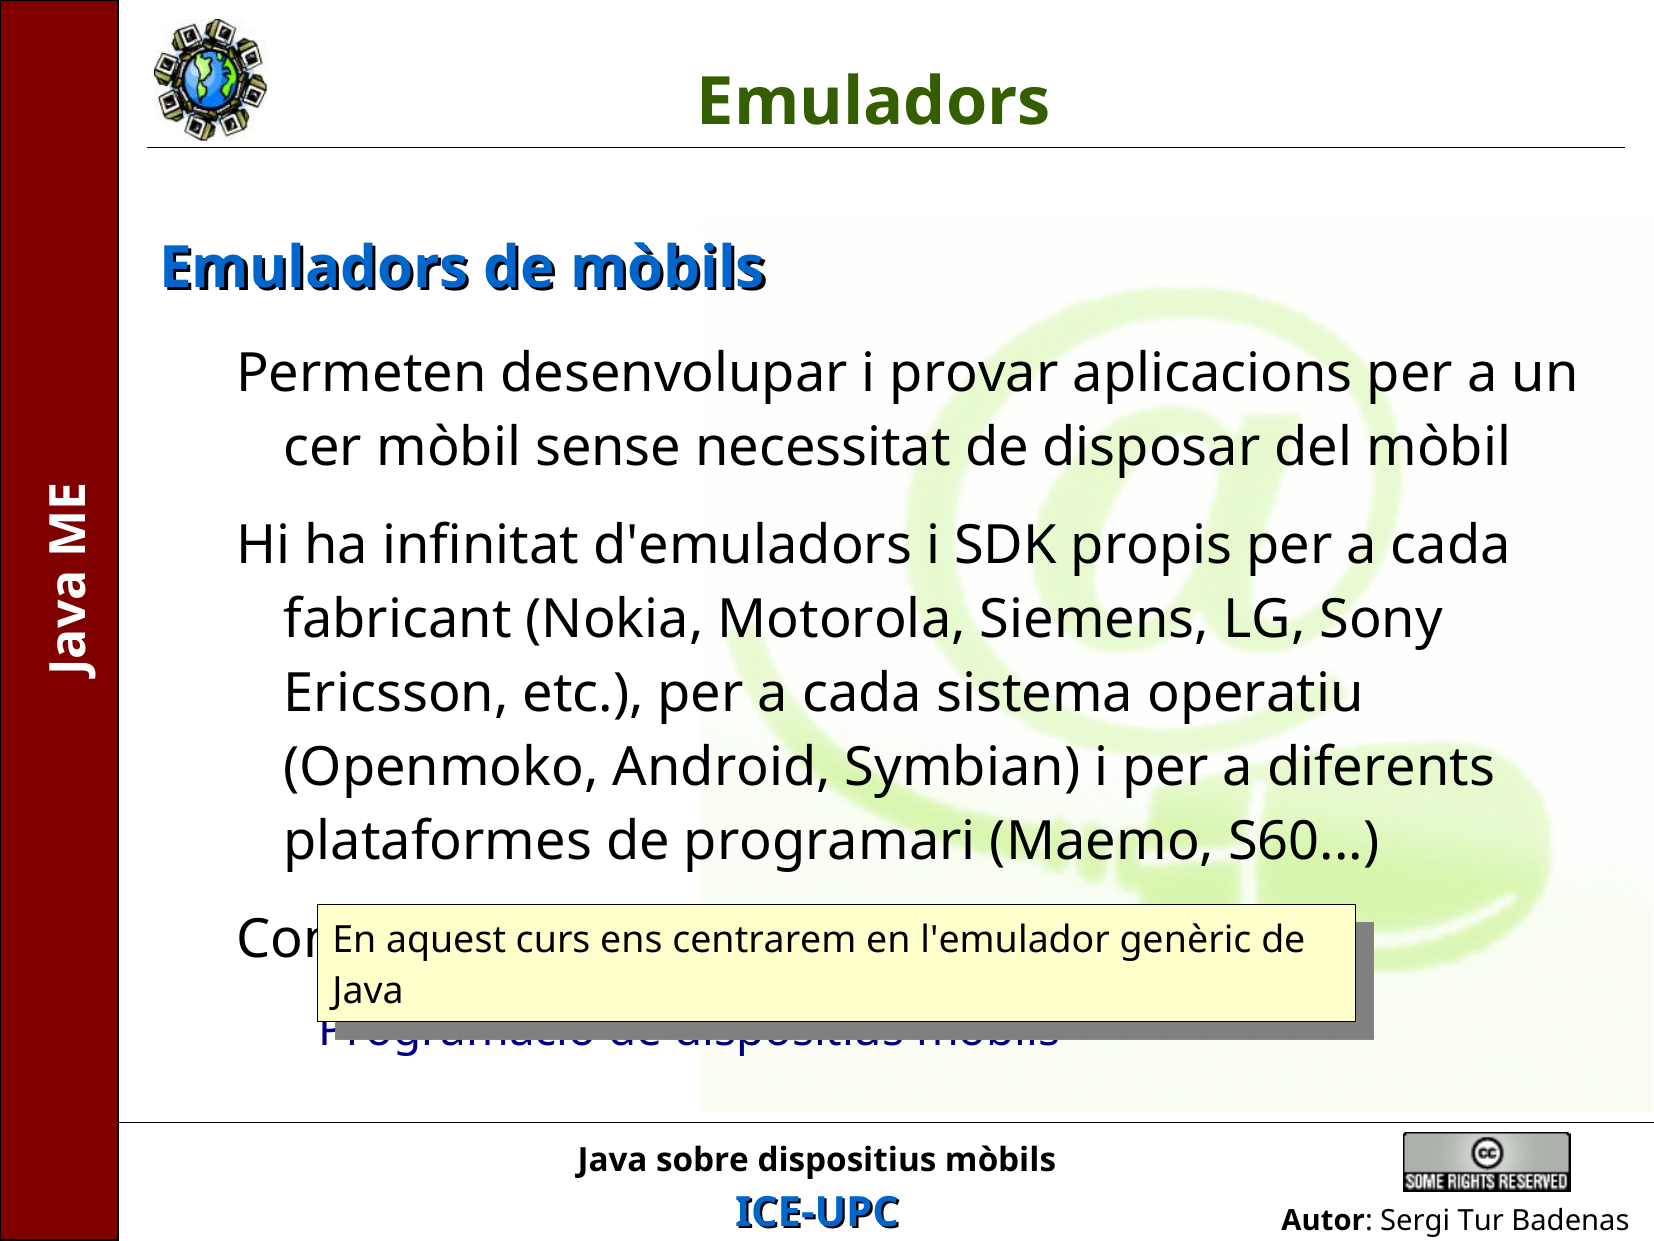

# Emuladors
Emuladors de mòbils
Permeten desenvolupar i provar aplicacions per a un cer mòbil sense necessitat de disposar del mòbil
Hi ha infinitat d'emuladors i SDK propis per a cada fabricant (Nokia, Motorola, Siemens, LG, Sony Ericsson, etc.), per a cada sistema operatiu (Openmoko, Android, Symbian) i per a diferents plataformes de programari (Maemo, S60...)
Consulteu:
Programació de dispositius mòbils
Cal sempre però provar els programes en mòbils reals...
En aquest curs ens centrarem en l'emulador genèric de Java